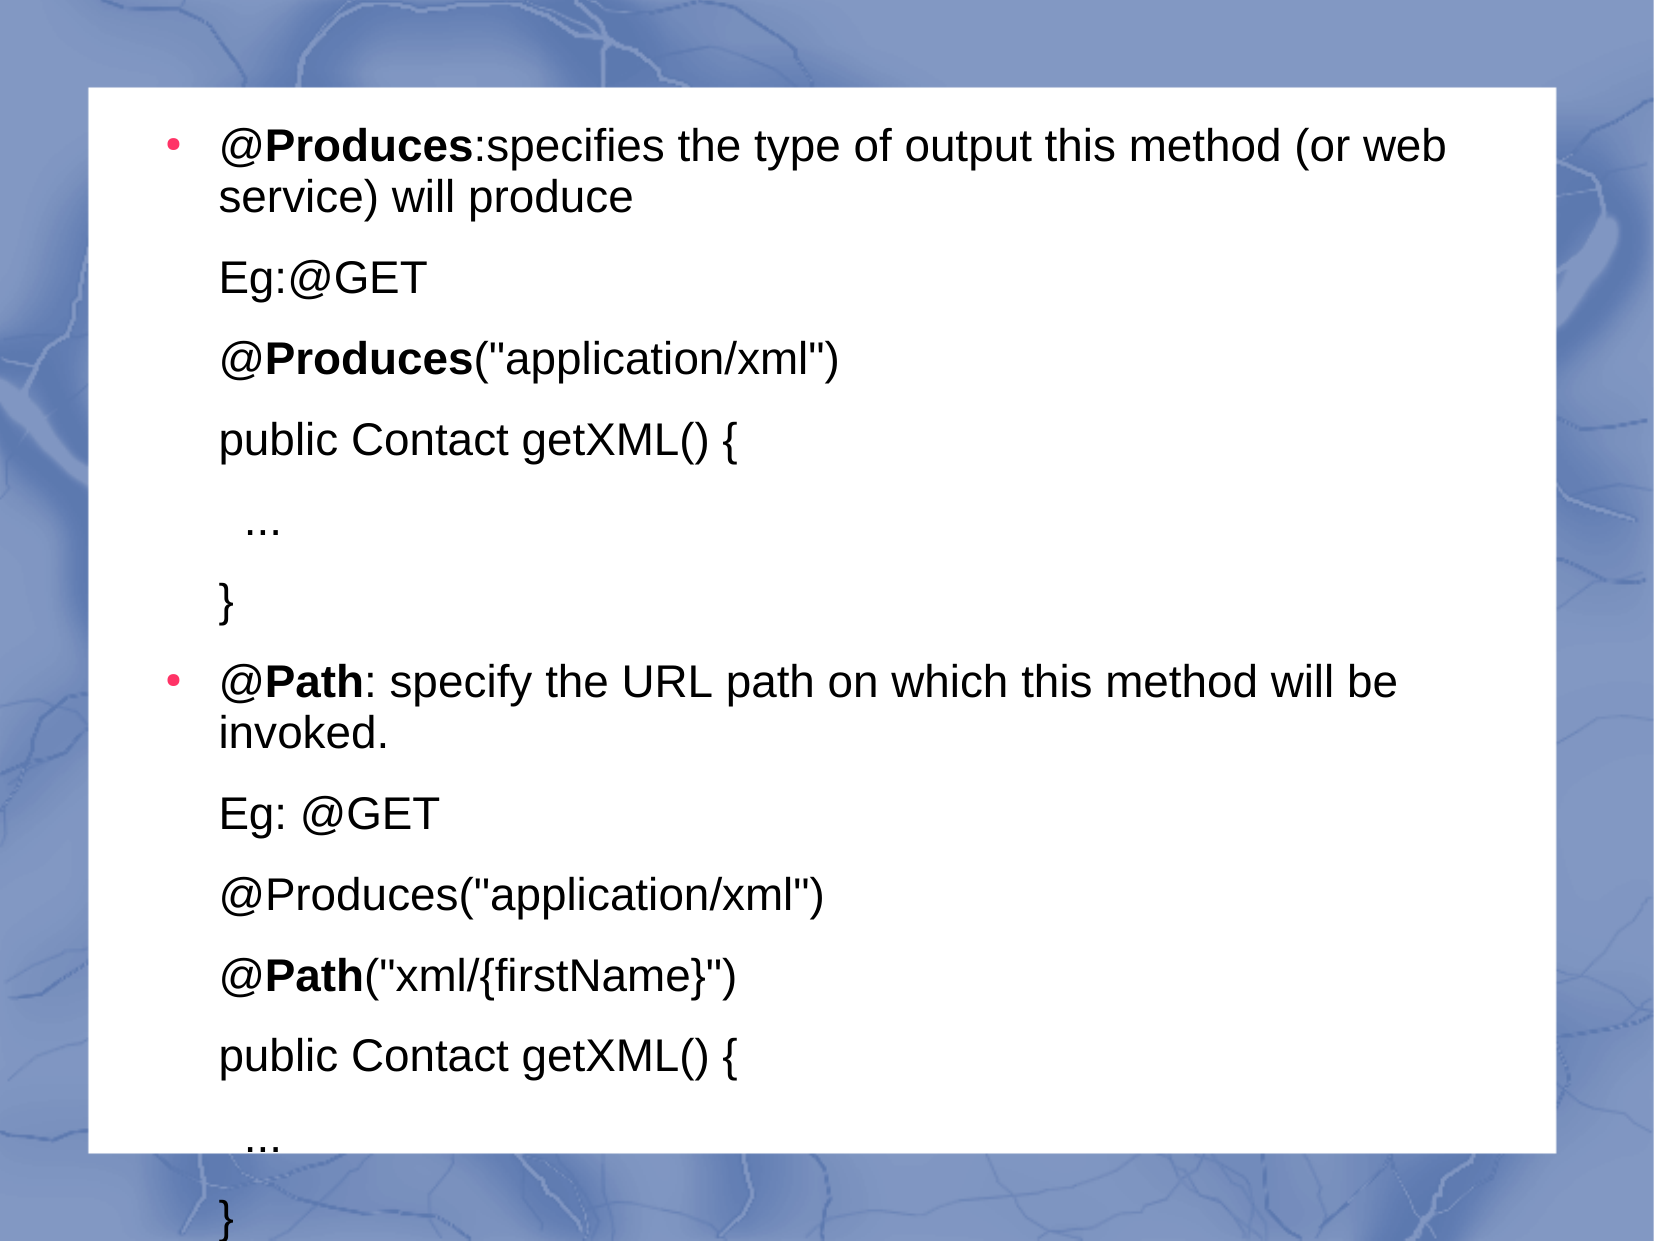

# @Produces:specifies the type of output this method (or web service) will produce
Eg:@GET
@Produces("application/xml")
public Contact getXML() {
 ...
}
@Path: specify the URL path on which this method will be invoked.
Eg: @GET
@Produces("application/xml")
@Path("xml/{firstName}")
public Contact getXML() {
 ...
}